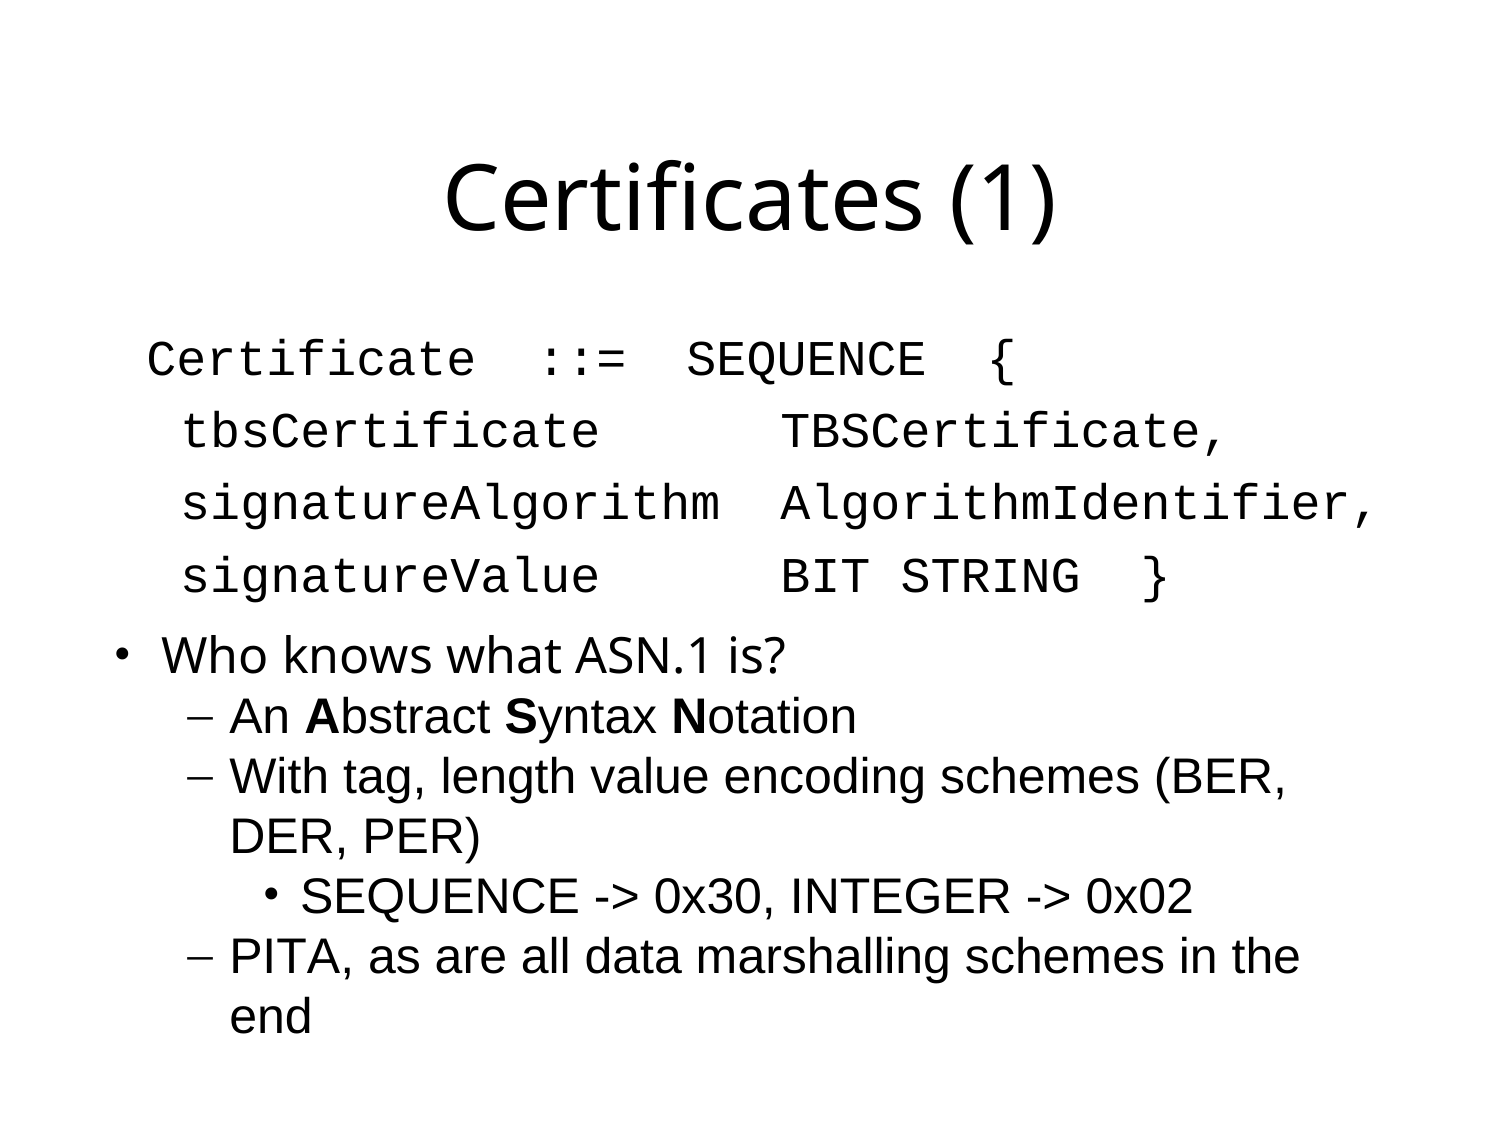

Certificates (1)
 Certificate ::= SEQUENCE {
 tbsCertificate TBSCertificate,
 signatureAlgorithm AlgorithmIdentifier,
 signatureValue BIT STRING }
Who knows what ASN.1 is?
An Abstract Syntax Notation
With tag, length value encoding schemes (BER, DER, PER)
SEQUENCE -> 0x30, INTEGER -> 0x02
PITA, as are all data marshalling schemes in the end